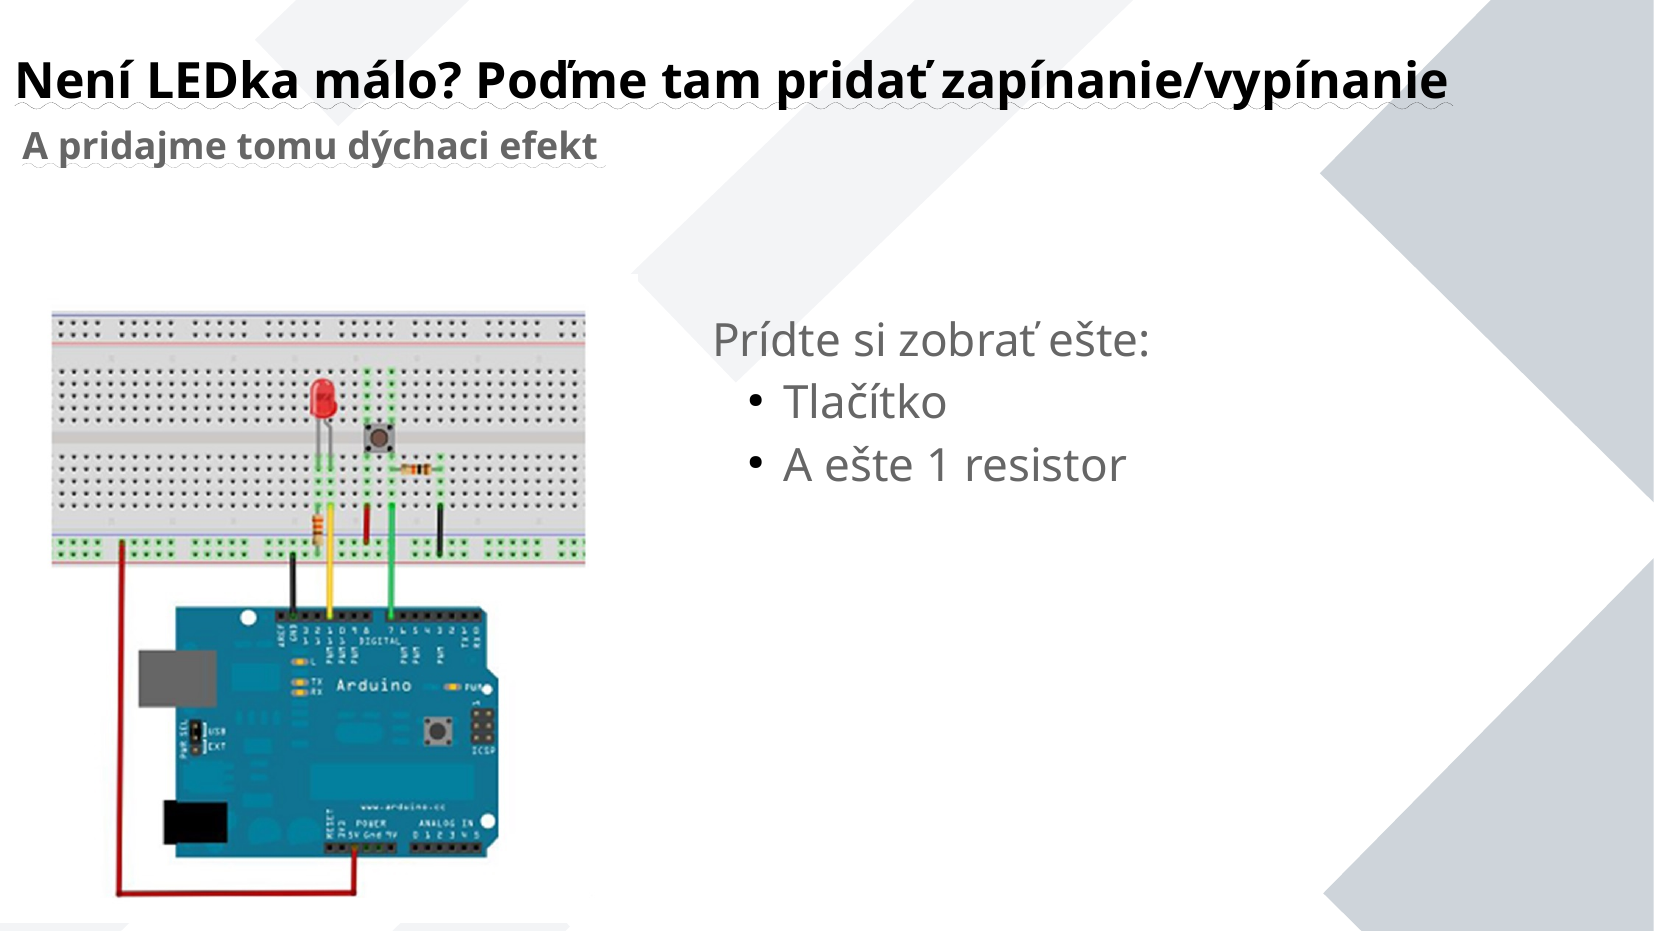

Není LEDka málo? Poďme tam pridať zapínanie/vypínanie
A pridajme tomu dýchaci efekt
Prídte si zobrať ešte:
Tlačítko
A ešte 1 resistor